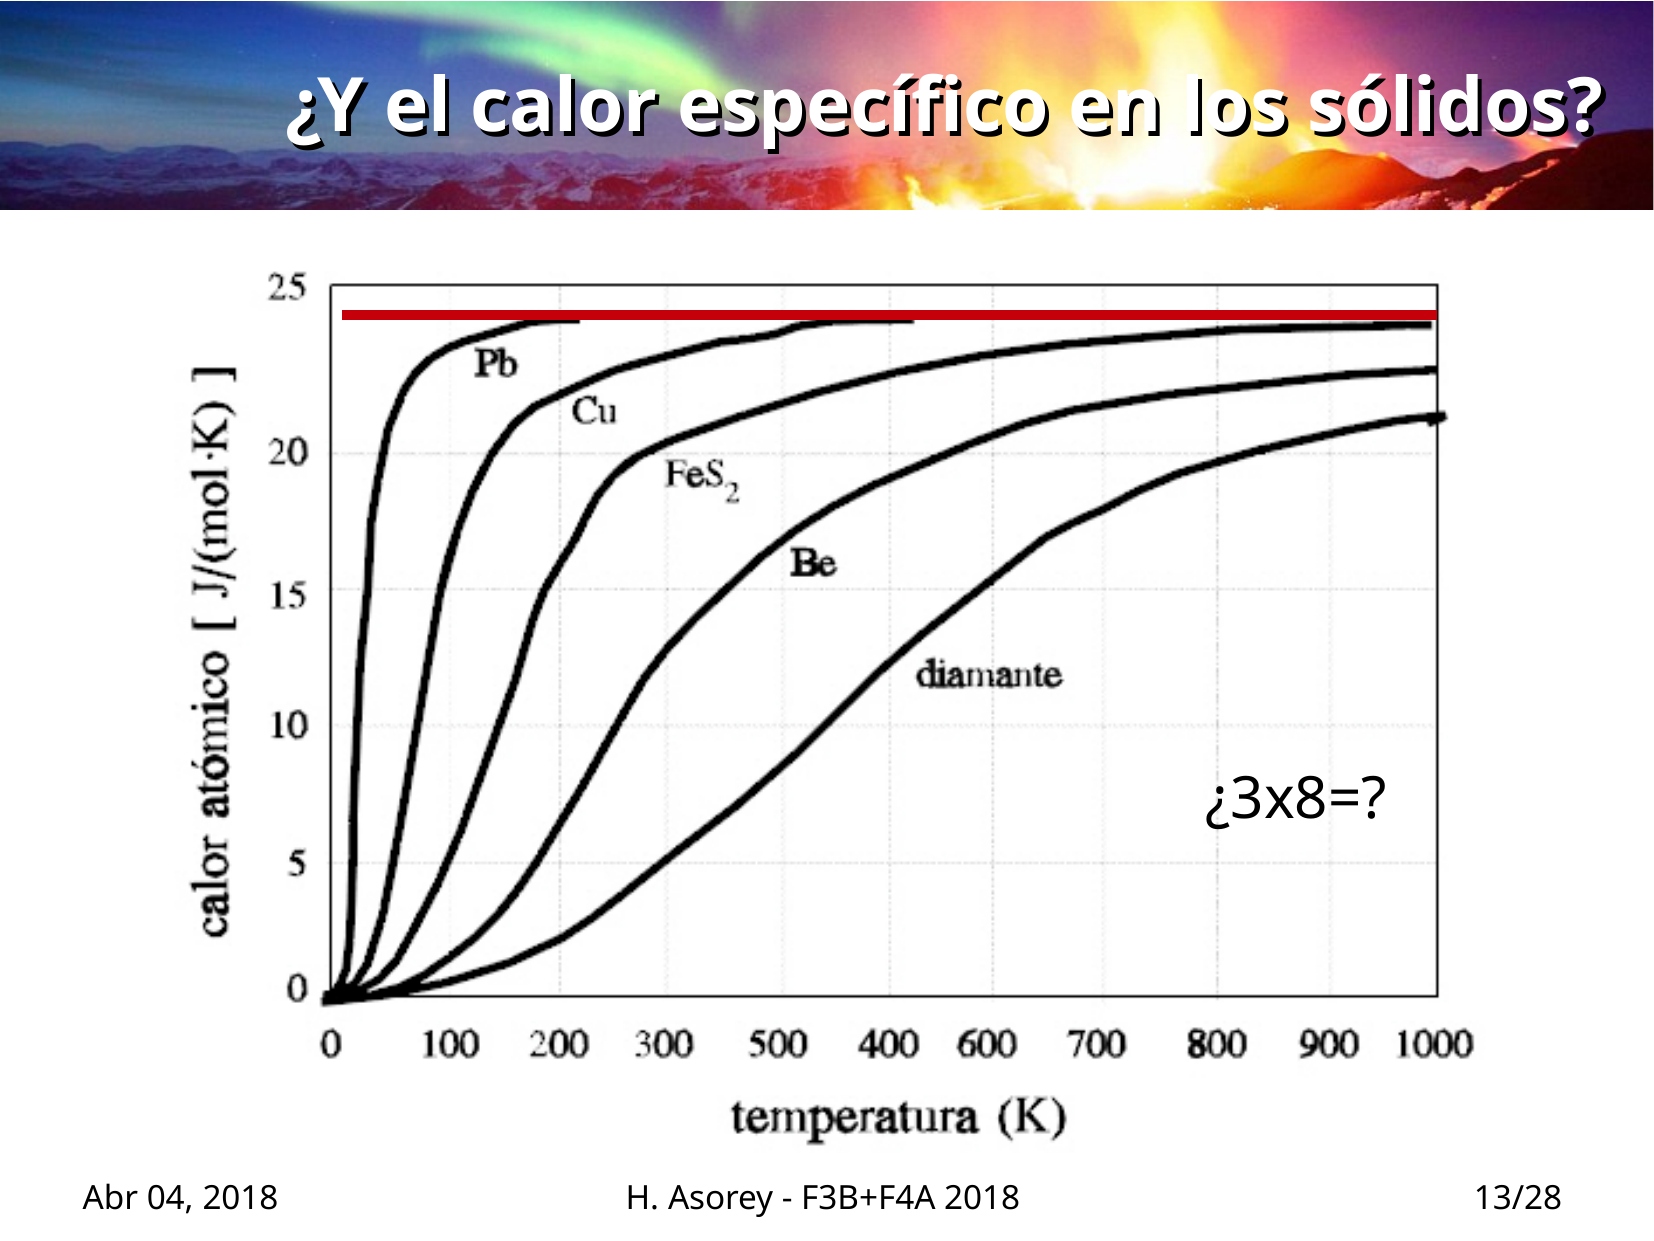

# ¿Y el calor específico en los sólidos?
¿3x8=?
Abr 04, 2018
H. Asorey - F3B+F4A 2018
13